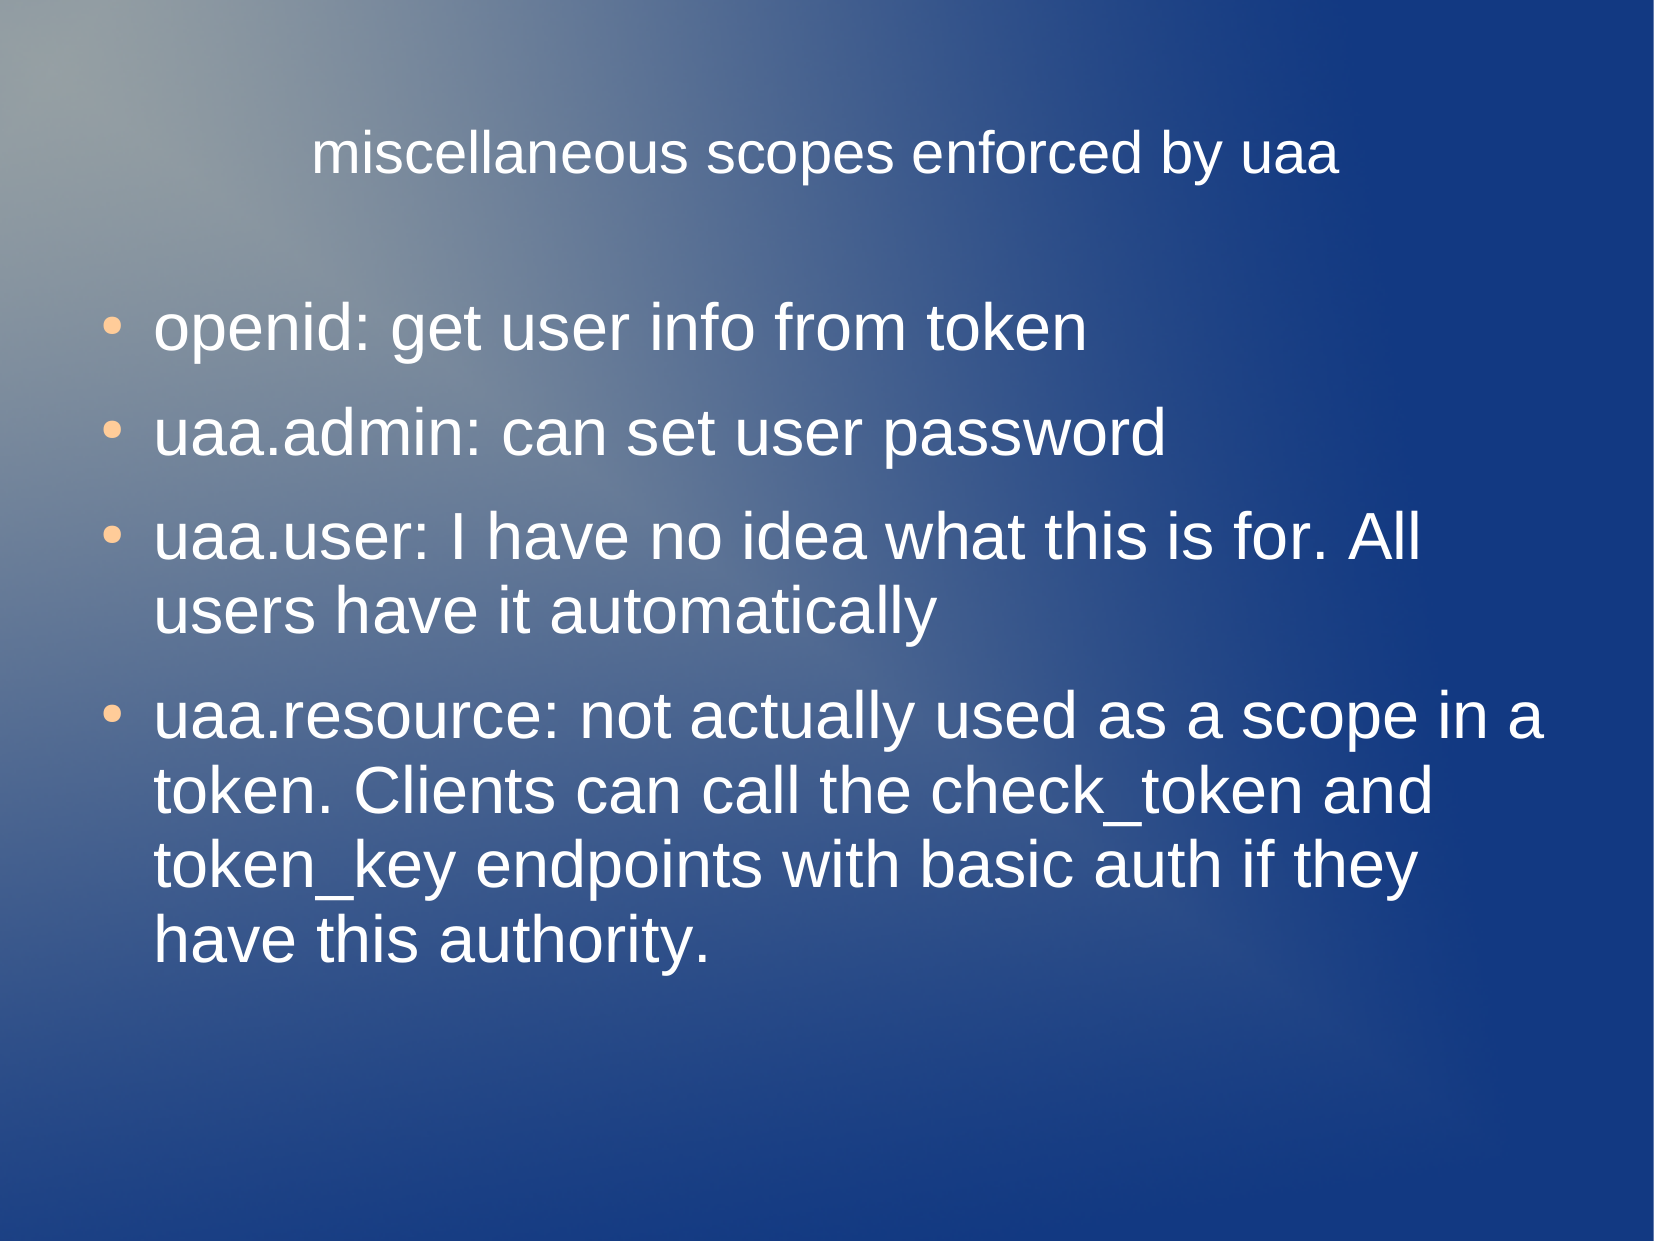

# miscellaneous scopes enforced by uaa
openid: get user info from token
uaa.admin: can set user password
uaa.user: I have no idea what this is for. All users have it automatically
uaa.resource: not actually used as a scope in a token. Clients can call the check_token and token_key endpoints with basic auth if they have this authority.